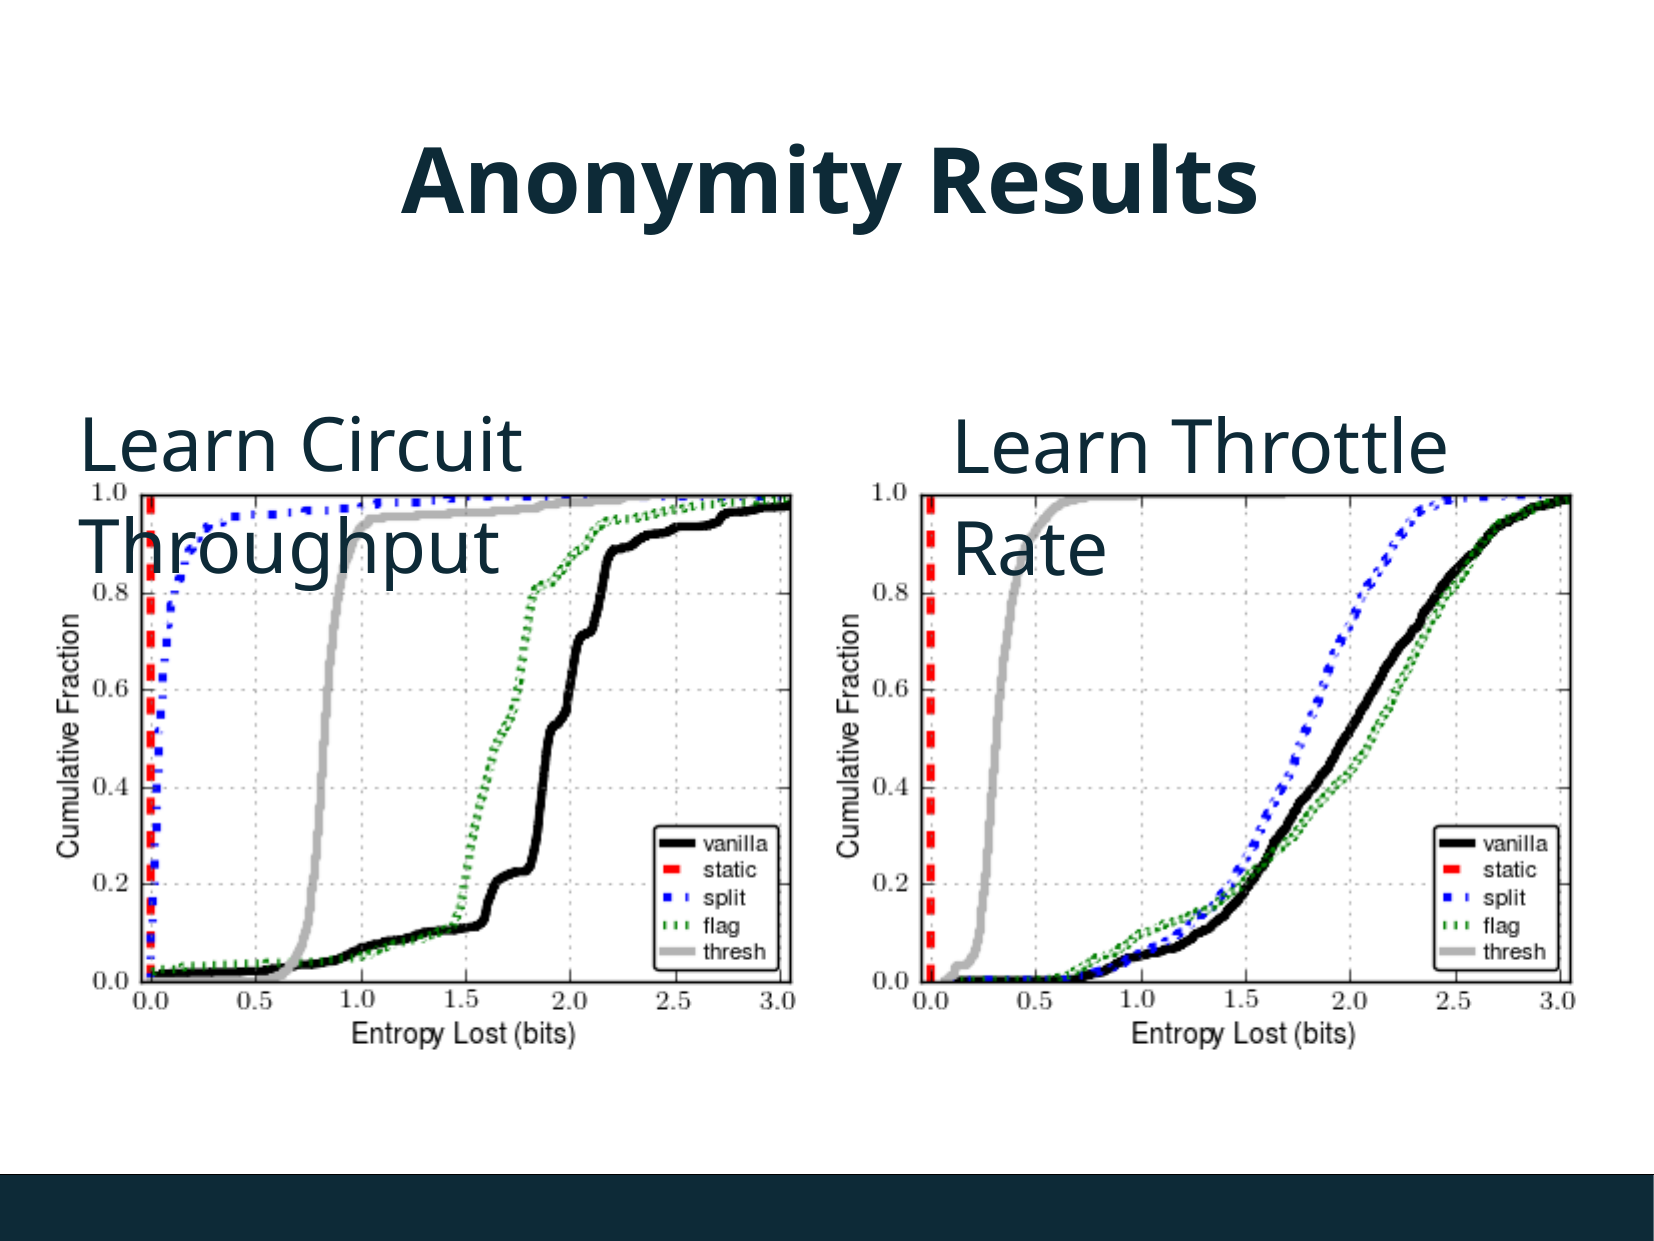

# Anonymity Results
Learn Circuit Throughput
Learn Throttle Rate